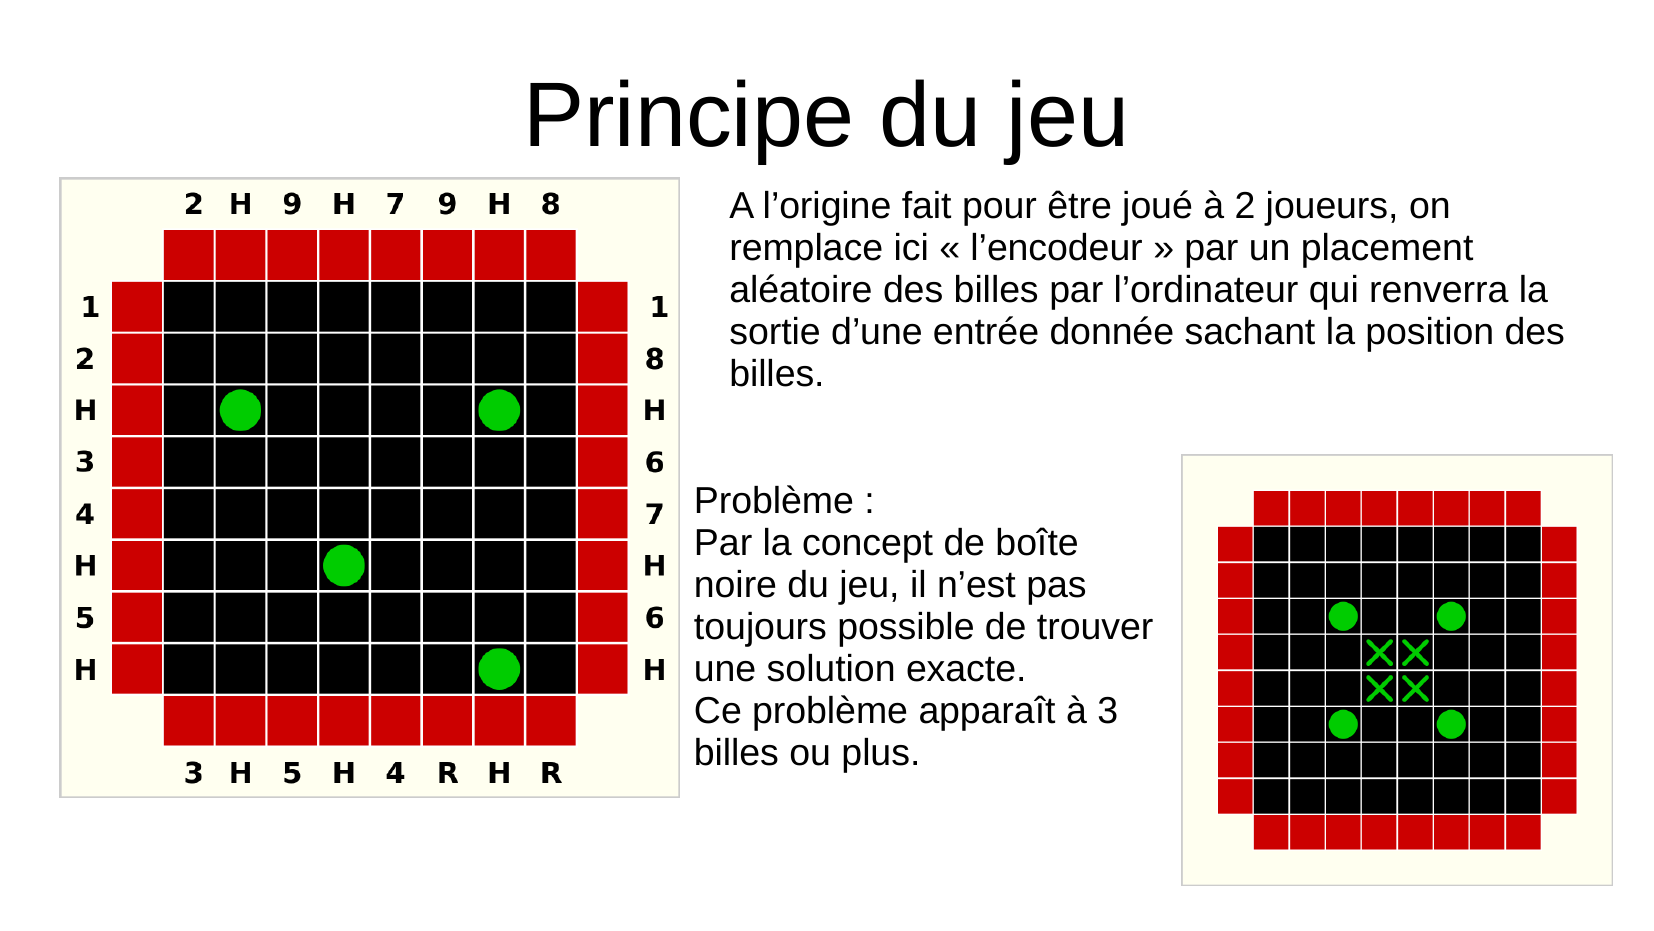

# Principe du jeu
A l’origine fait pour être joué à 2 joueurs, on remplace ici « l’encodeur » par un placement aléatoire des billes par l’ordinateur qui renverra la sortie d’une entrée donnée sachant la position des billes.
Problème :
Par la concept de boîte noire du jeu, il n’est pas toujours possible de trouver une solution exacte.
Ce problème apparaît à 3 billes ou plus.